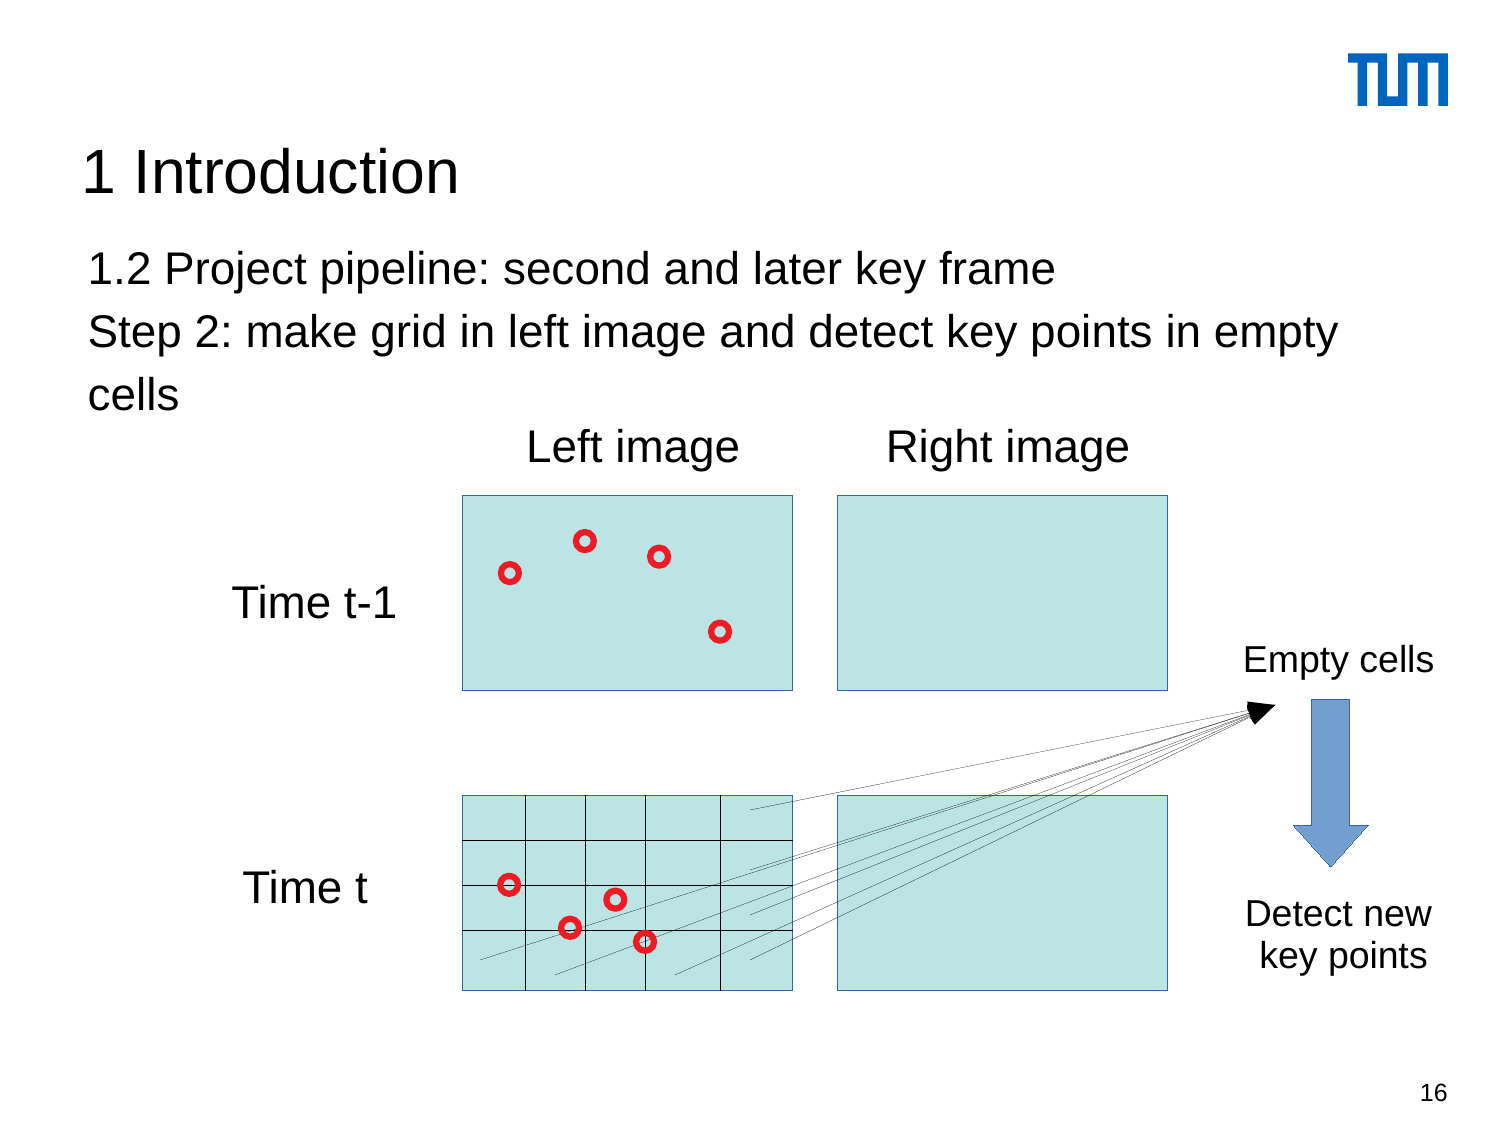

1 Introduction
# 1.2 Project pipeline: second and later key frame
Step 2: make grid in left image and detect key points in empty cells
Left image
Right image
Time t-1
Empty cells
Time t
Detect new
key points